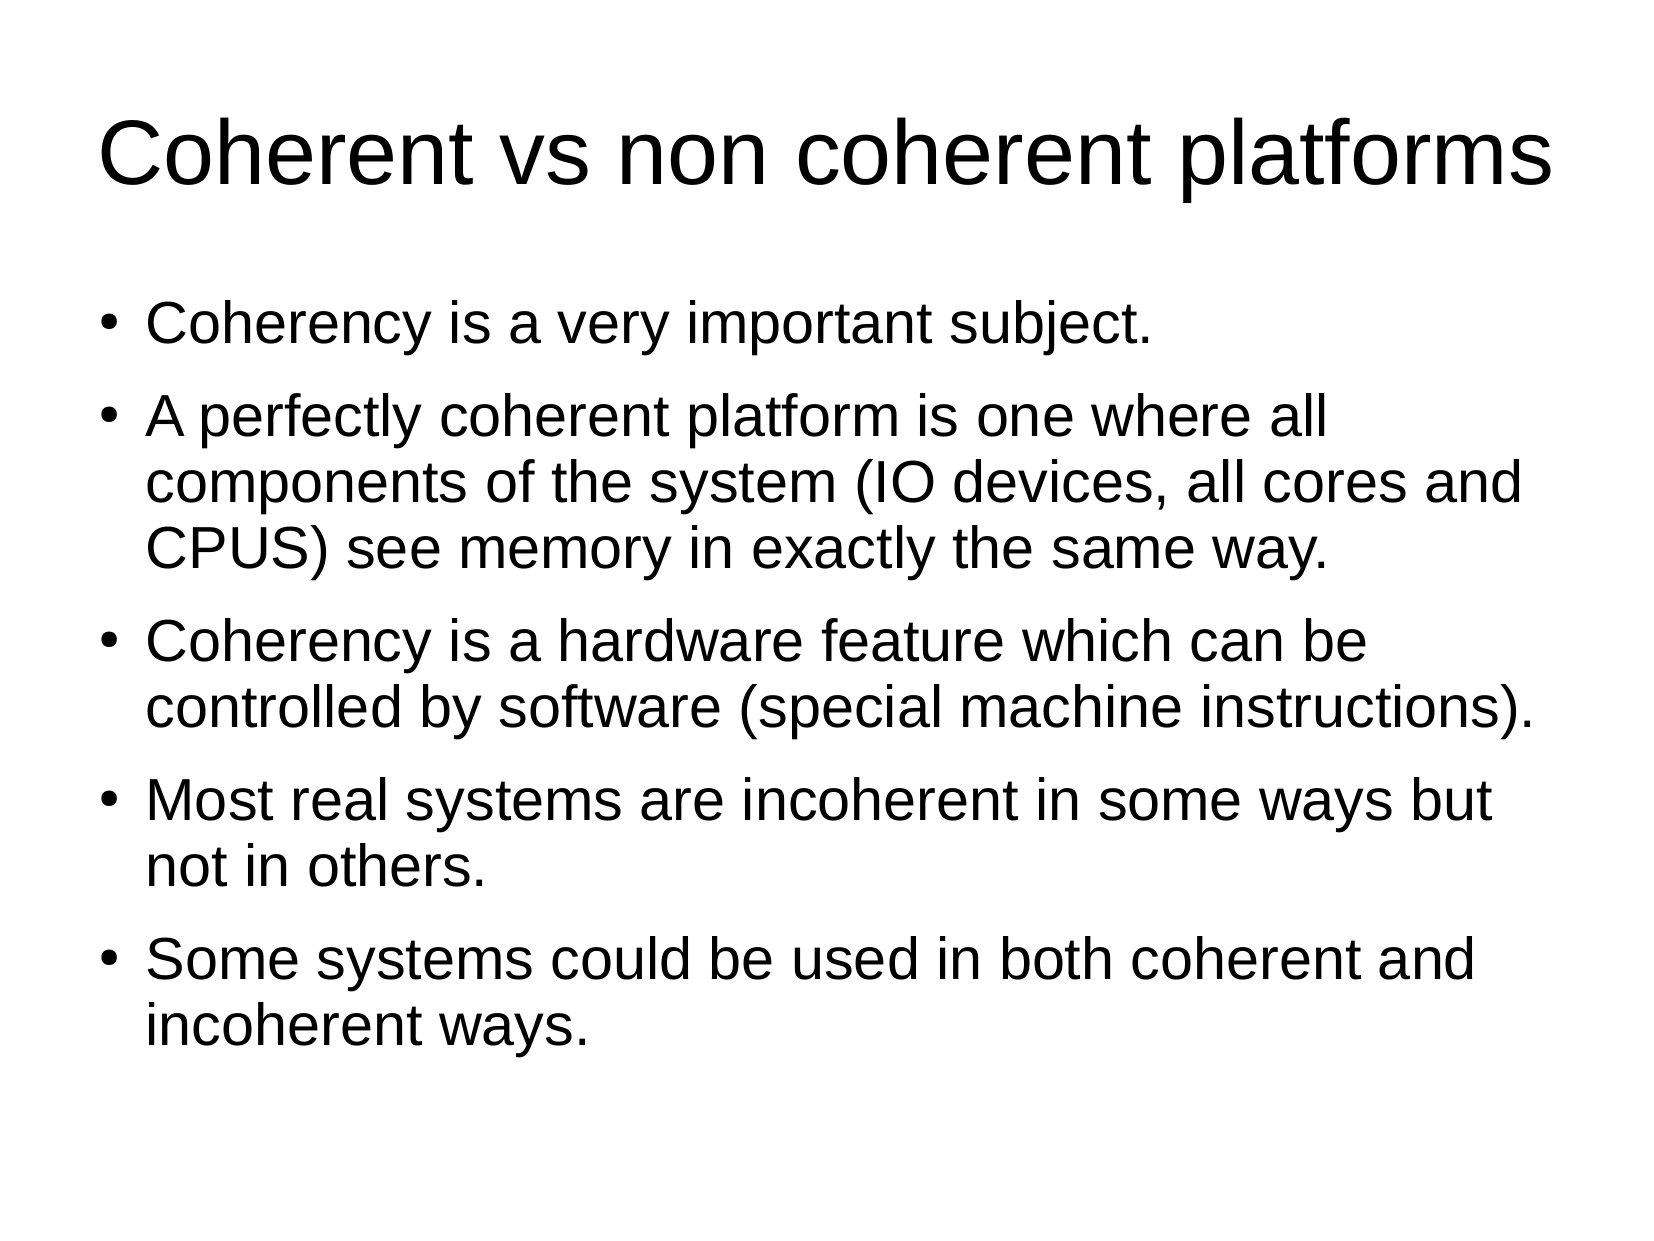

# Coherent vs non coherent platforms
Coherency is a very important subject.
A perfectly coherent platform is one where all components of the system (IO devices, all cores and CPUS) see memory in exactly the same way.
Coherency is a hardware feature which can be controlled by software (special machine instructions).
Most real systems are incoherent in some ways but not in others.
Some systems could be used in both coherent and incoherent ways.